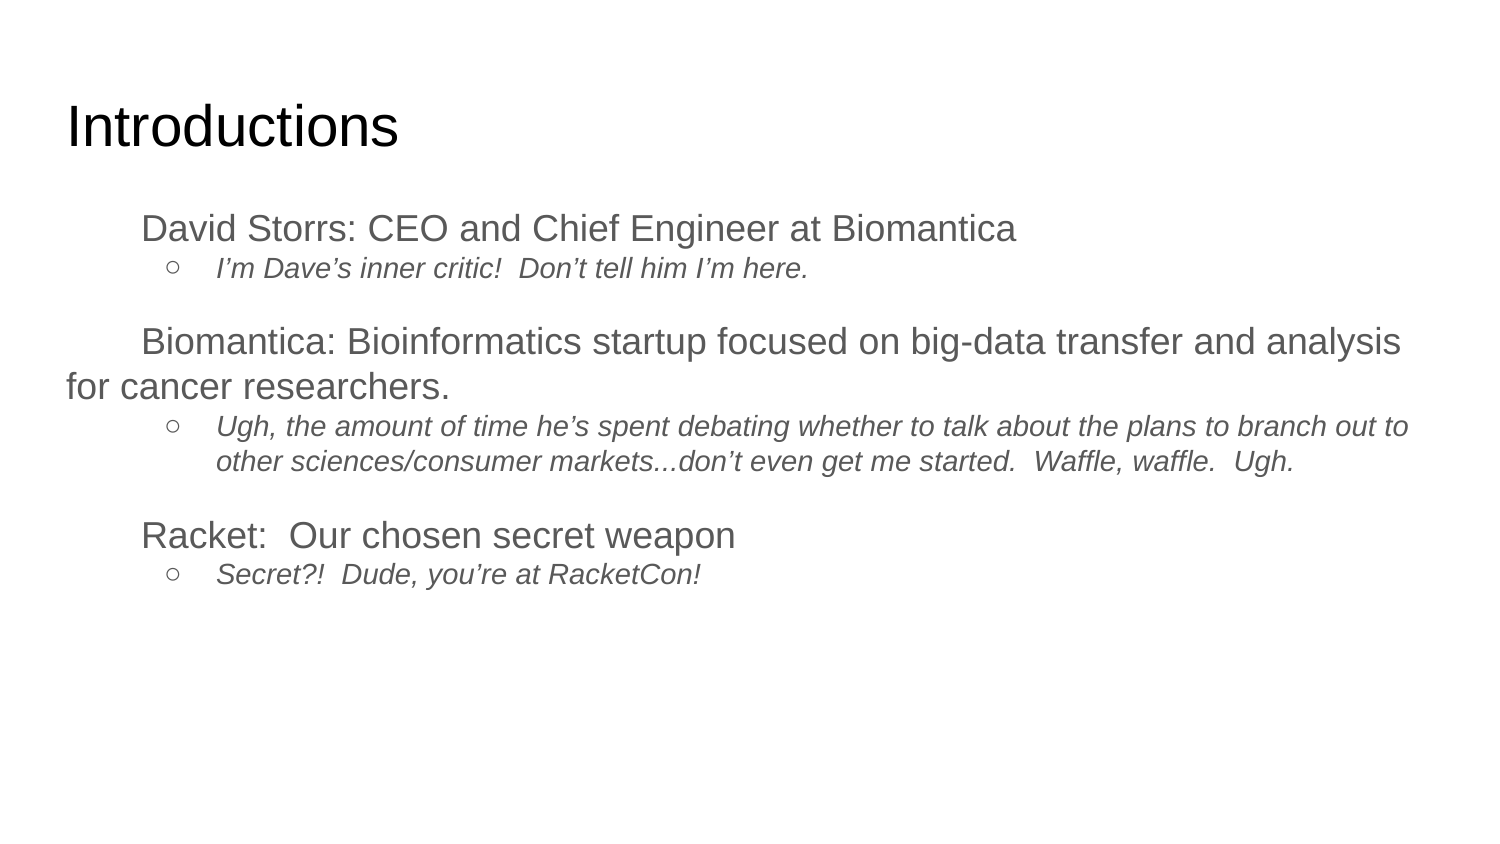

# Introductions
David Storrs: CEO and Chief Engineer at Biomantica
I’m Dave’s inner critic! Don’t tell him I’m here.
	Biomantica: Bioinformatics startup focused on big-data transfer and analysis for cancer researchers.
Ugh, the amount of time he’s spent debating whether to talk about the plans to branch out to other sciences/consumer markets...don’t even get me started. Waffle, waffle. Ugh.
	Racket: Our chosen secret weapon
Secret?! Dude, you’re at RacketCon!